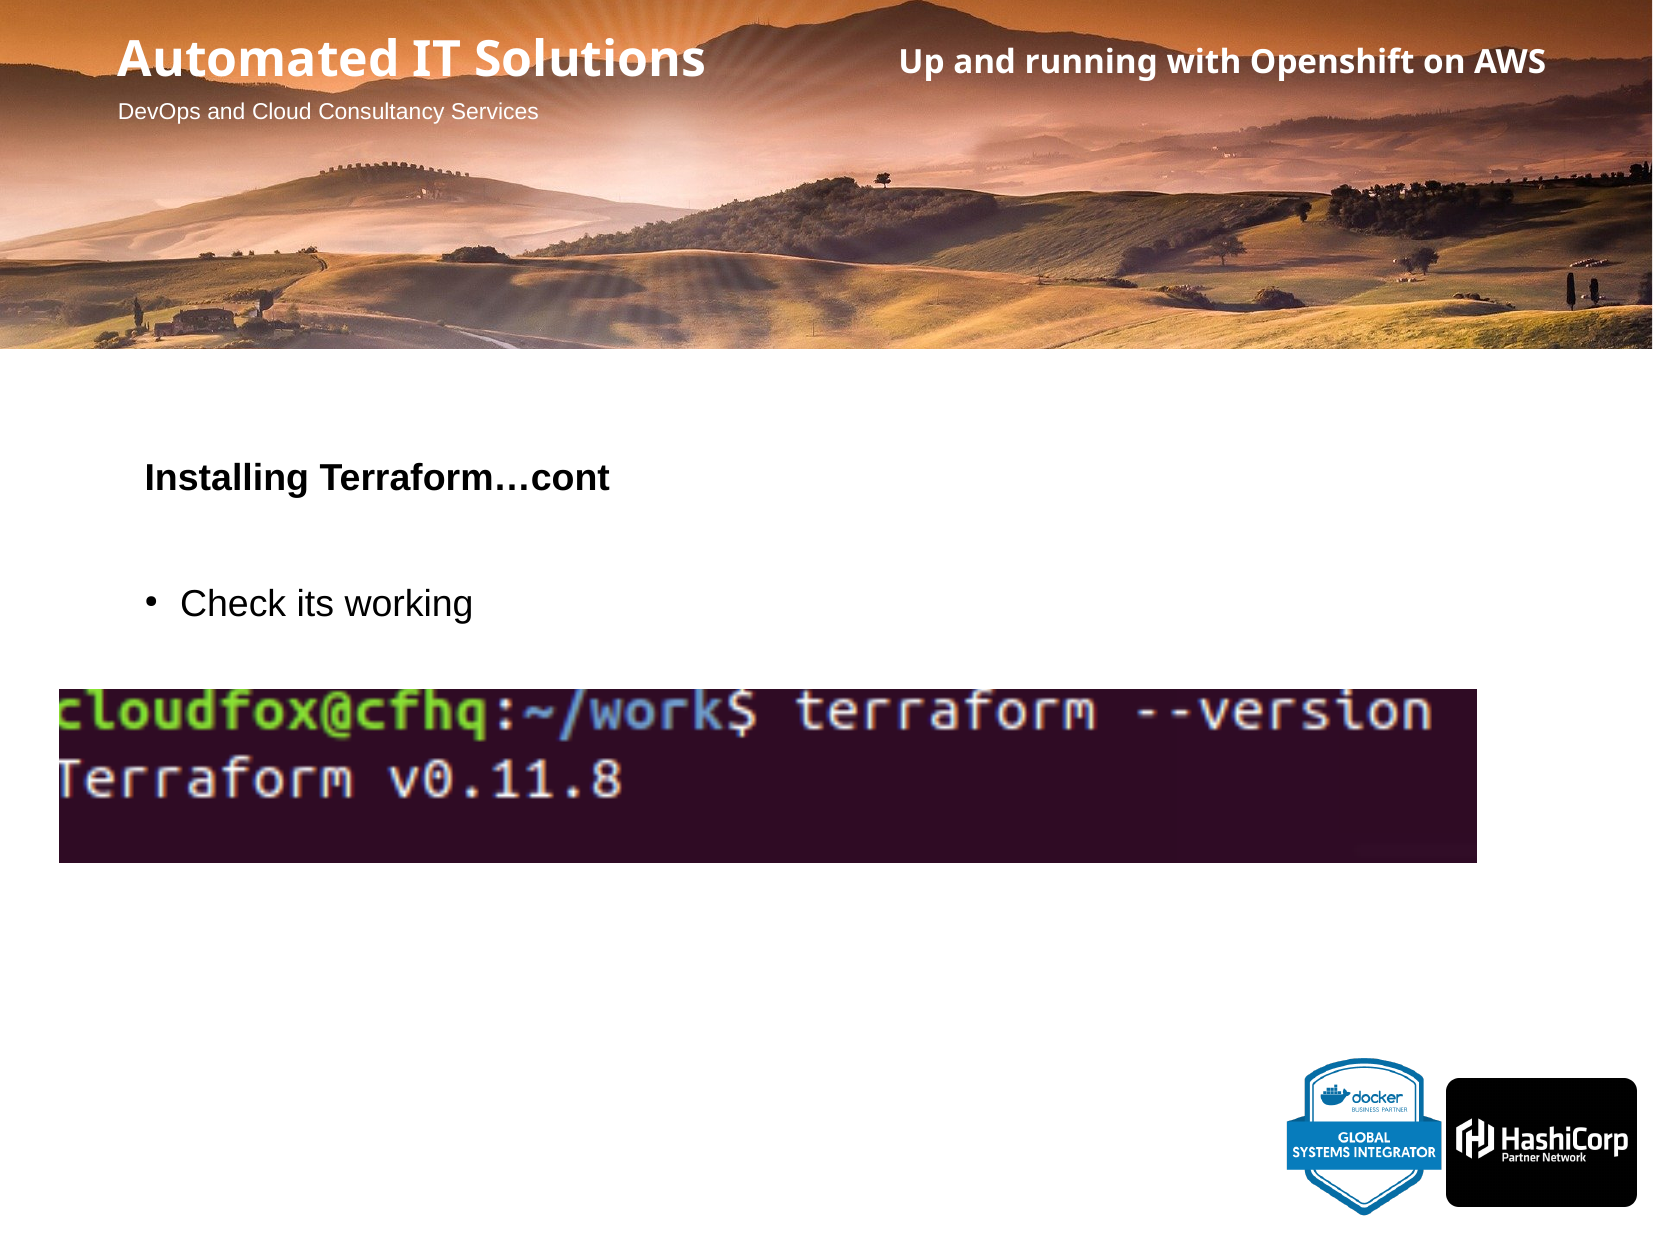

Up and running with Openshift on AWS
Installing Terraform…cont
Check its working